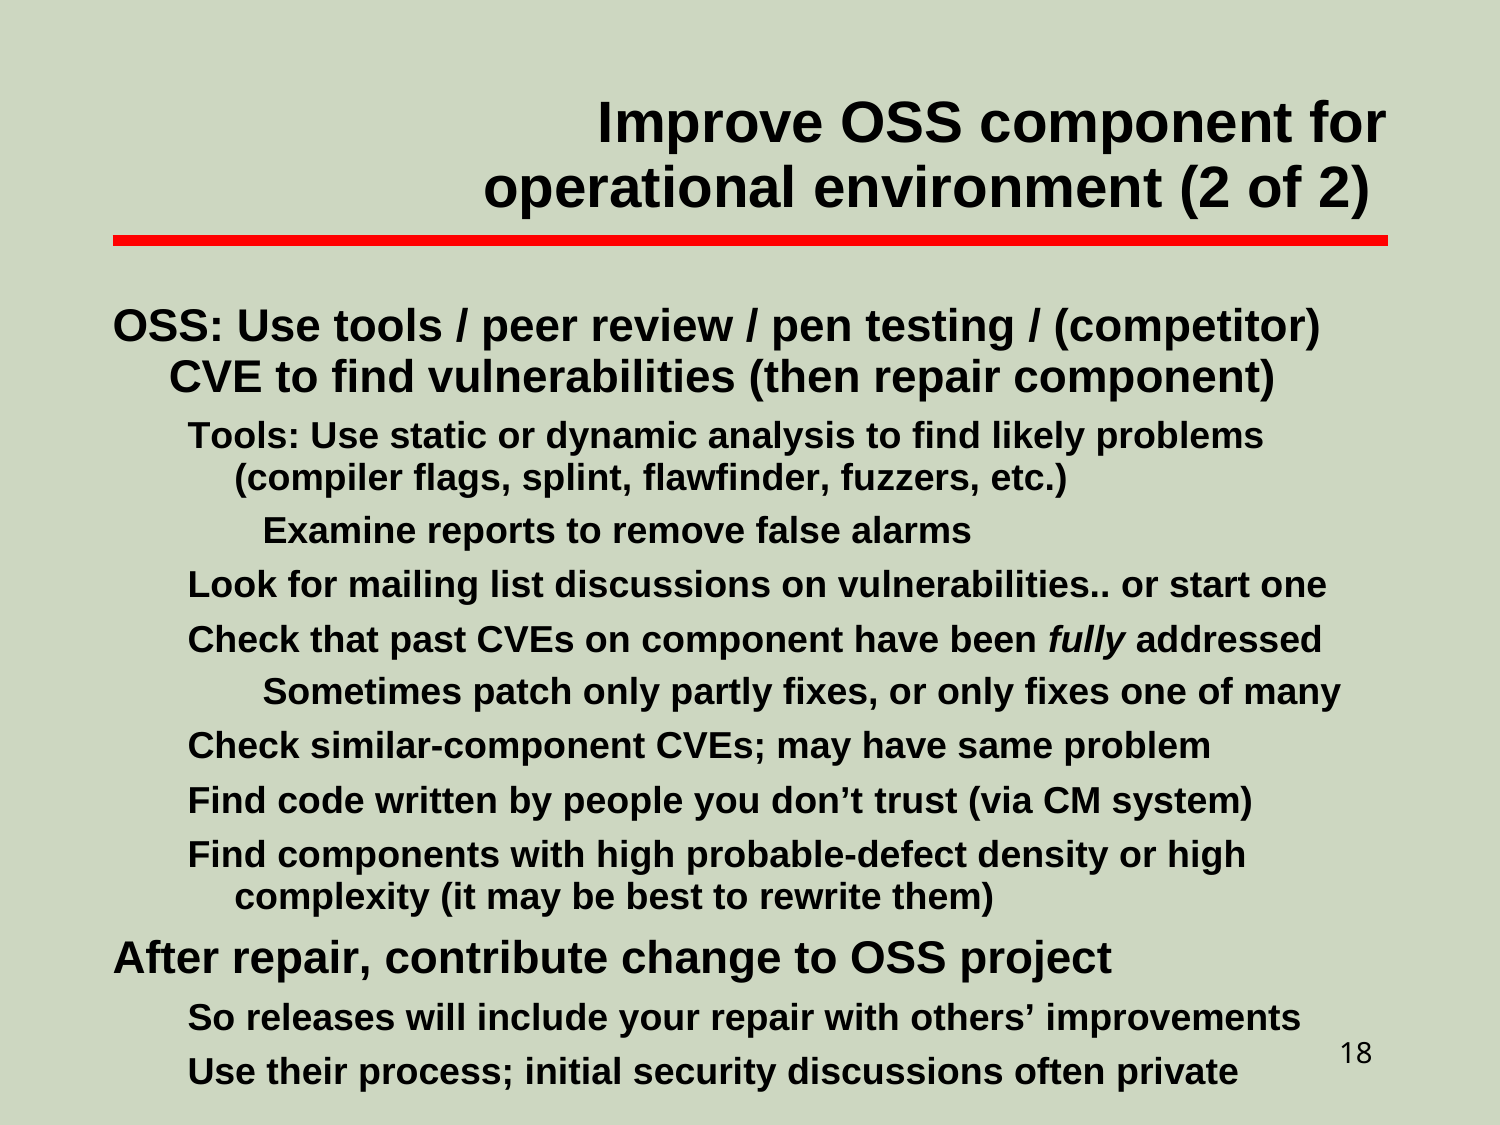

# Improve OSS component for operational environment (2 of 2)
OSS: Use tools / peer review / pen testing / (competitor) CVE to find vulnerabilities (then repair component)
Tools: Use static or dynamic analysis to find likely problems (compiler flags, splint, flawfinder, fuzzers, etc.)
Examine reports to remove false alarms
Look for mailing list discussions on vulnerabilities.. or start one
Check that past CVEs on component have been fully addressed
Sometimes patch only partly fixes, or only fixes one of many
Check similar-component CVEs; may have same problem
Find code written by people you don’t trust (via CM system)
Find components with high probable-defect density or high complexity (it may be best to rewrite them)
After repair, contribute change to OSS project
So releases will include your repair with others’ improvements
Use their process; initial security discussions often private